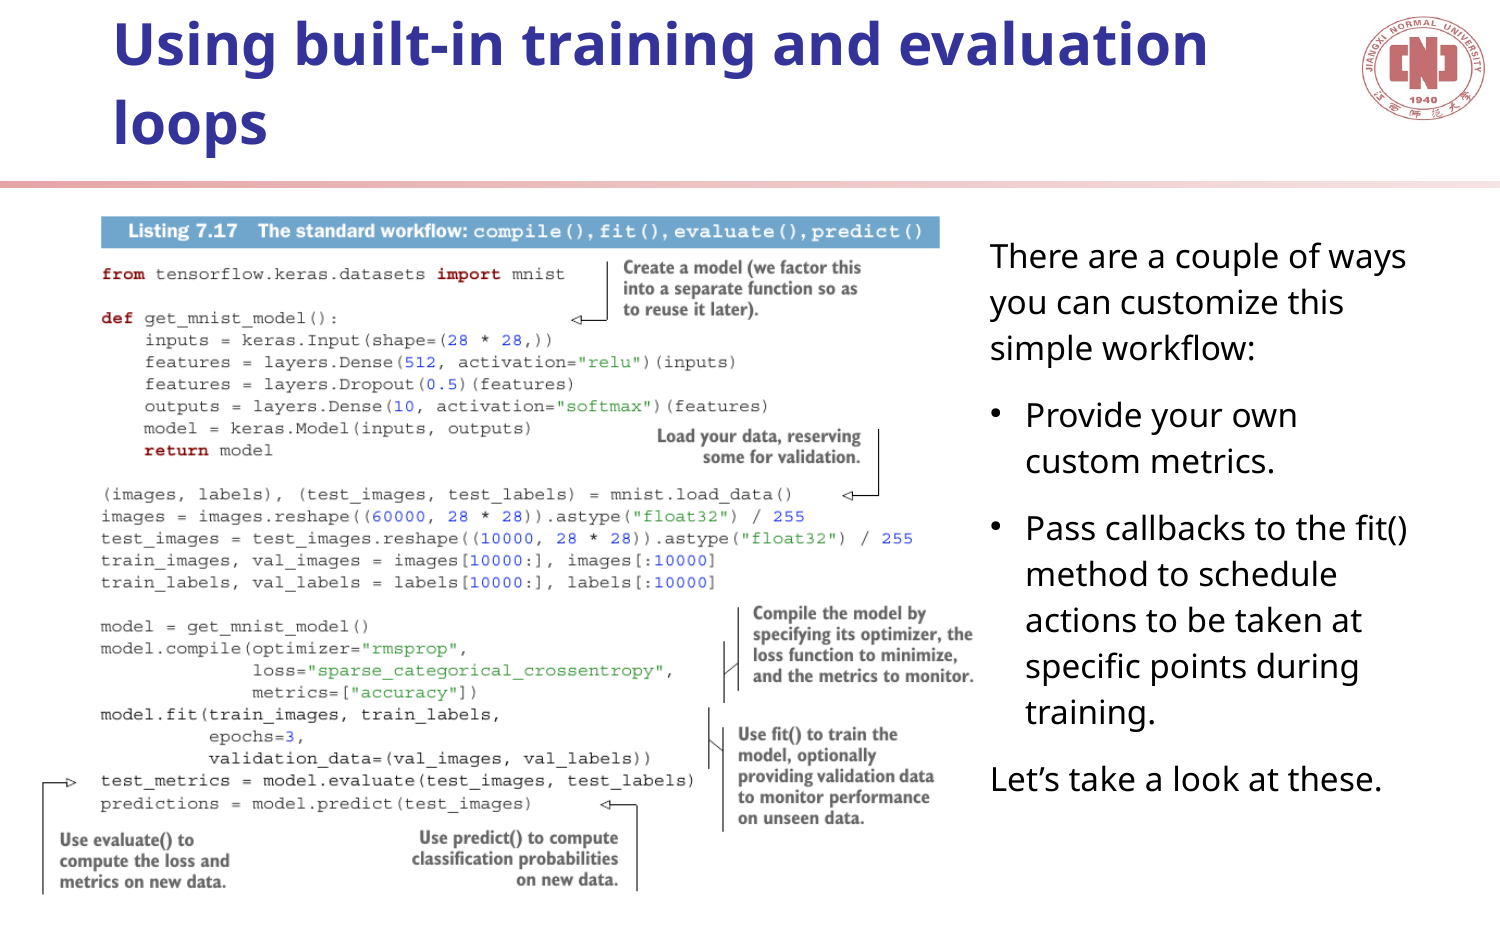

# Using built-in training and evaluation loops
There are a couple of ways you can customize this simple workflow:
Provide your own custom metrics.
Pass callbacks to the fit() method to schedule actions to be taken at specific points during training.
Let’s take a look at these.